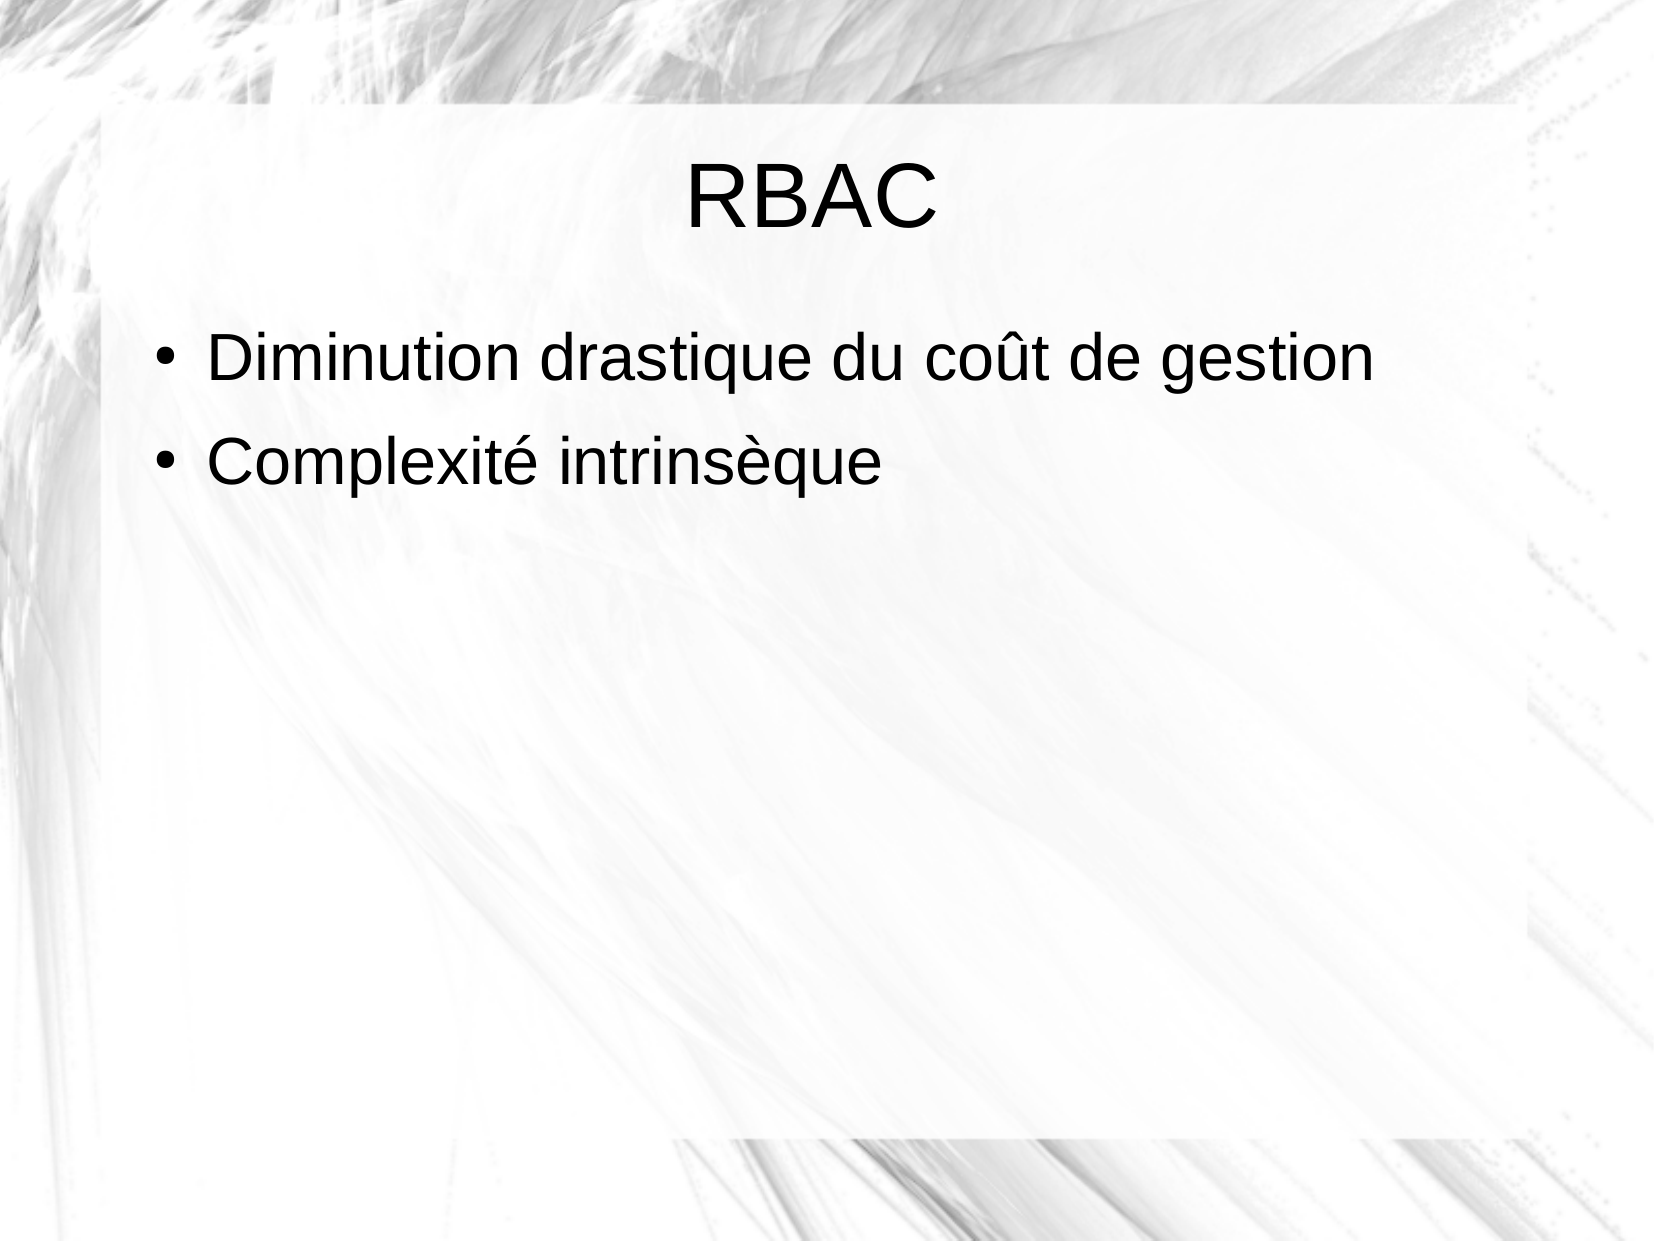

# RBAC
Diminution drastique du coût de gestion
Complexité intrinsèque